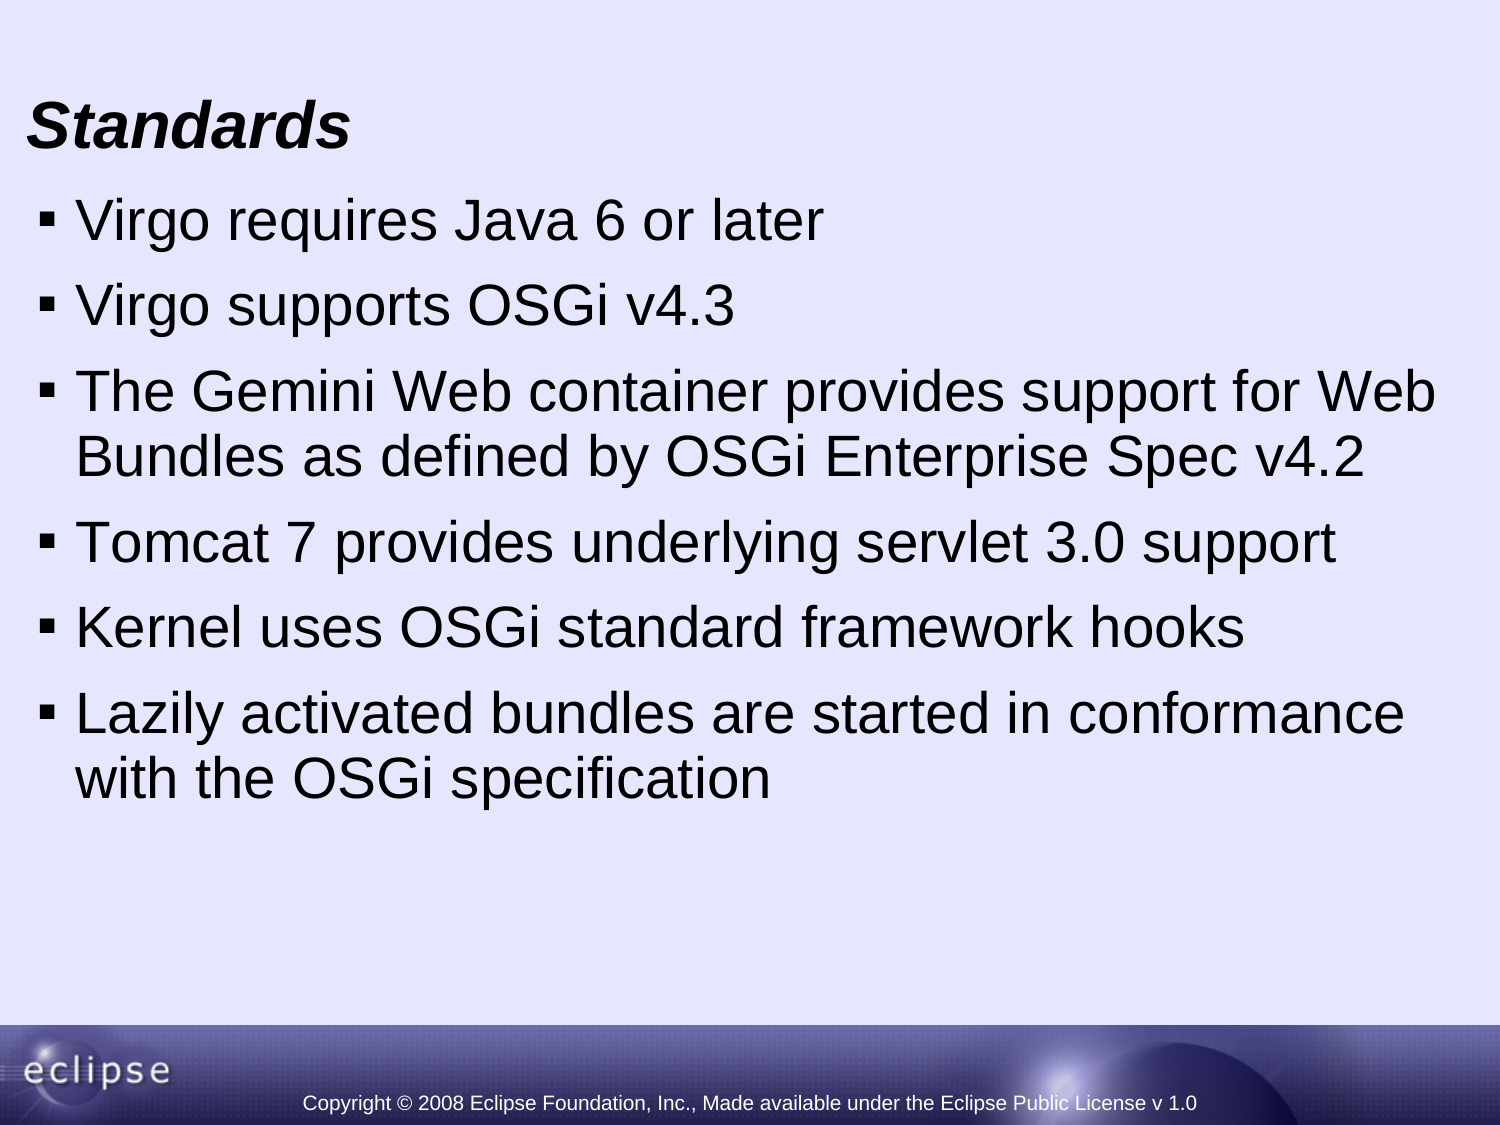

# Standards
Virgo requires Java 6 or later
Virgo supports OSGi v4.3
The Gemini Web container provides support for Web Bundles as defined by OSGi Enterprise Spec v4.2
Tomcat 7 provides underlying servlet 3.0 support
Kernel uses OSGi standard framework hooks
Lazily activated bundles are started in conformance with the OSGi specification